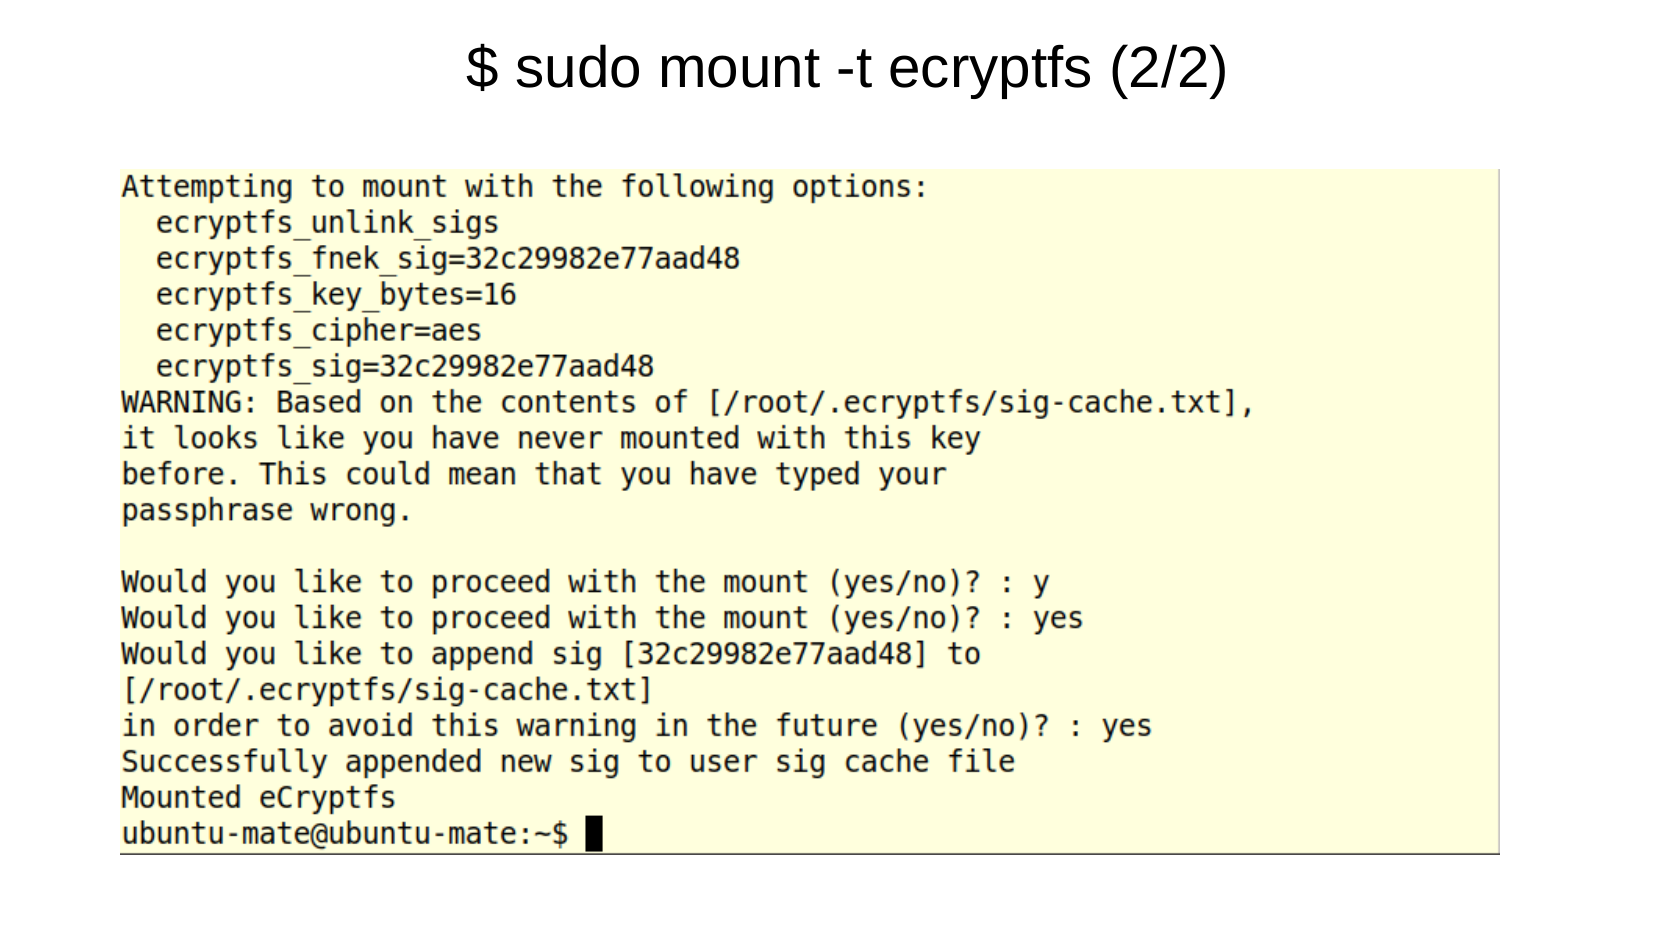

# $ sudo mount -t ecryptfs (2/2)